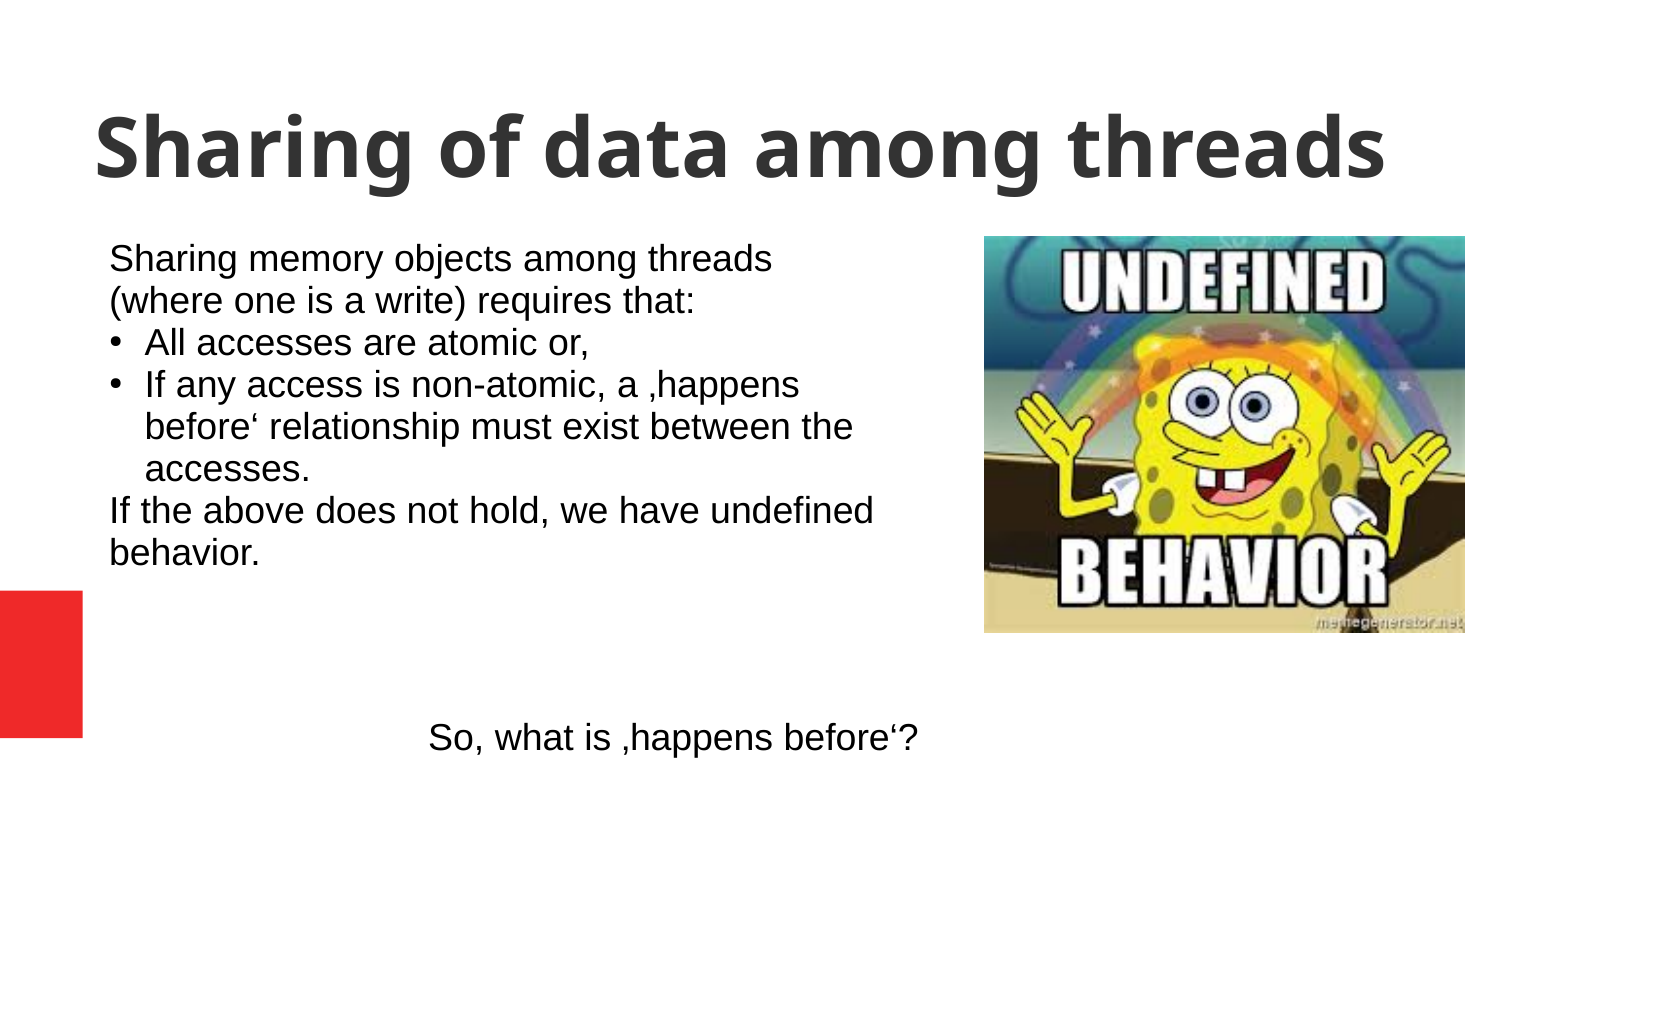

# Sharing of data among threads
Sharing memory objects among threads (where one is a write) requires that:
All accesses are atomic or,
If any access is non-atomic, a ‚happens before‘ relationship must exist between the accesses.
If the above does not hold, we have undefined behavior.
So, what is ‚happens before‘?